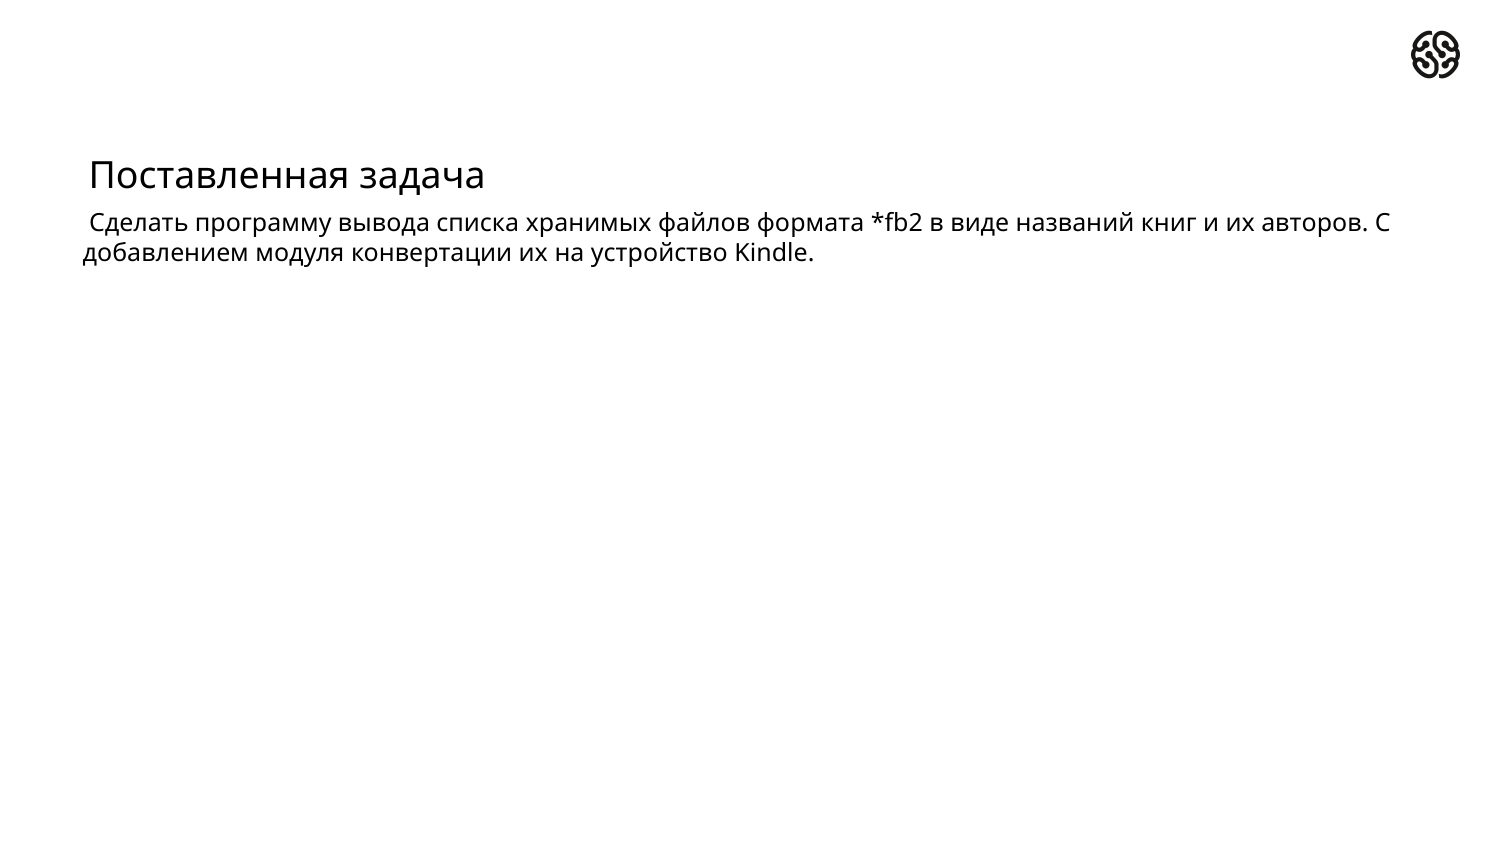

Поставленная задача
# Сделать программу вывода списка хранимых файлов формата *fb2 в виде названий книг и их авторов. С добавлением модуля конвертации их на устройство Kindle.